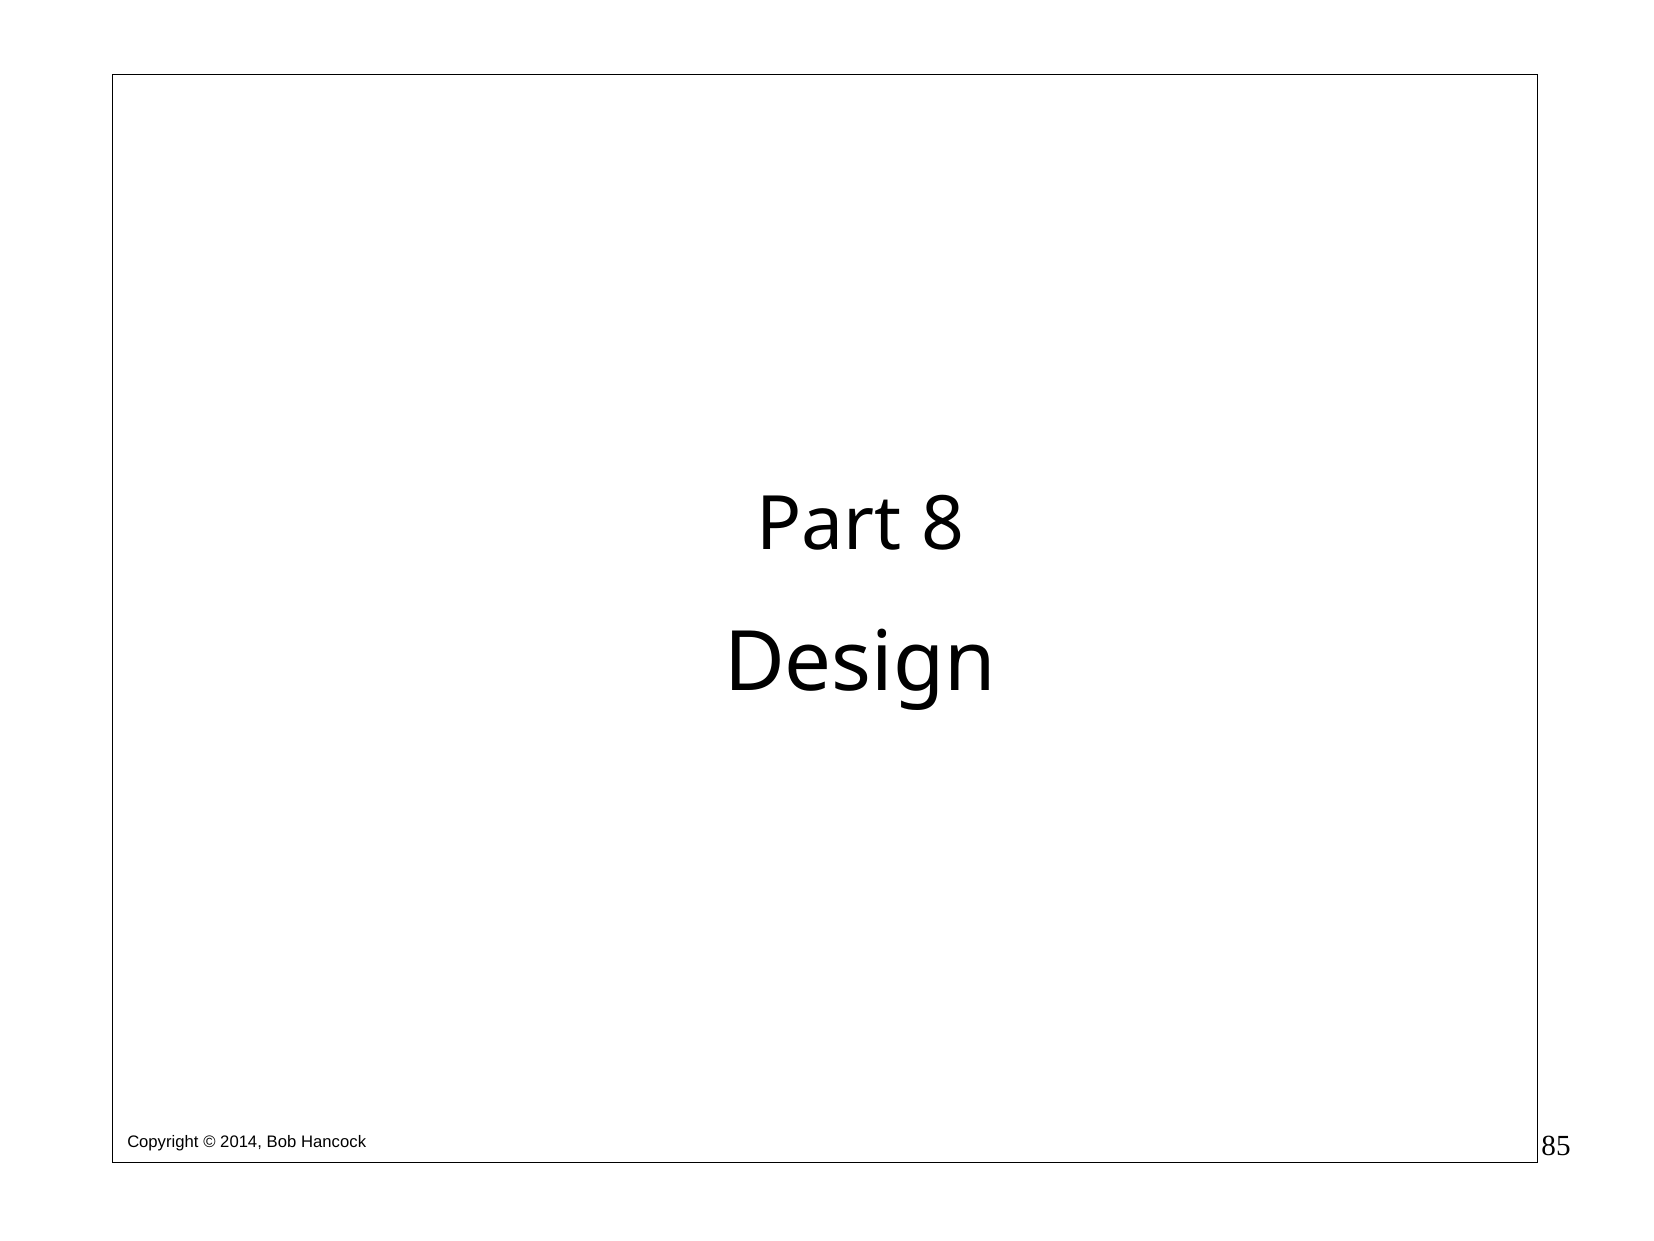

#
Part 8
Design
Copyright © 2014, Bob Hancock
85